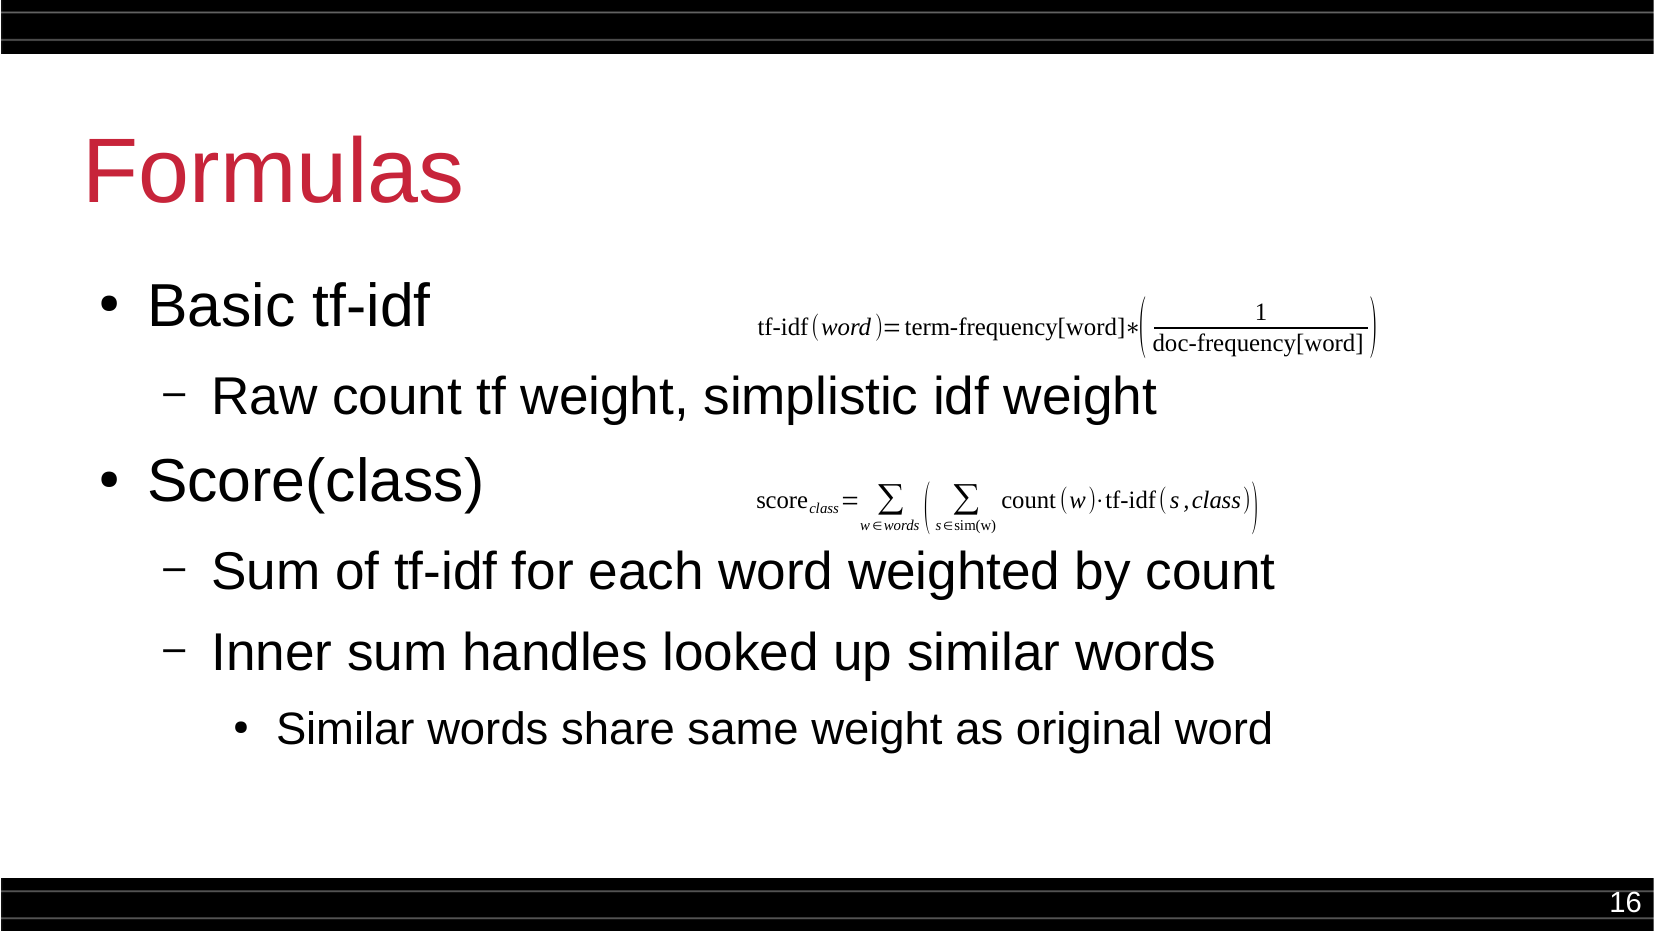

Formulas
# Basic tf-idf
Raw count tf weight, simplistic idf weight
Score(class)
Sum of tf-idf for each word weighted by count
Inner sum handles looked up similar words
Similar words share same weight as original word